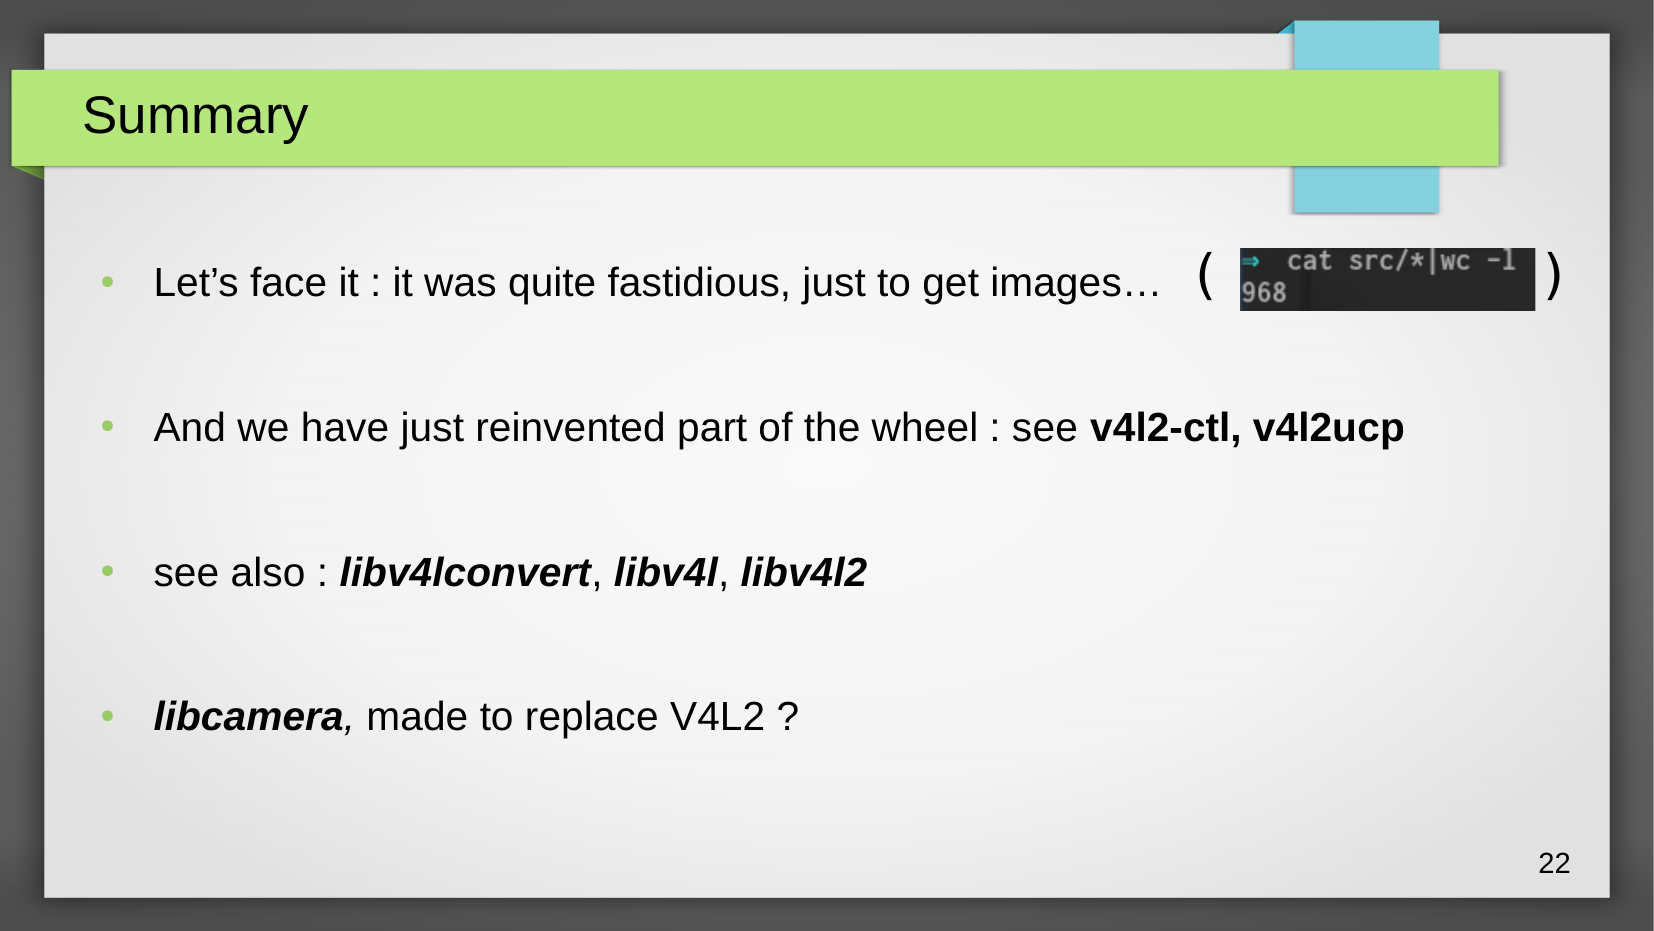

# Summary
( )
Let’s face it : it was quite fastidious, just to get images…
And we have just reinvented part of the wheel : see v4l2-ctl, v4l2ucp
see also : libv4lconvert, libv4l, libv4l2
libcamera, made to replace V4L2 ?
22